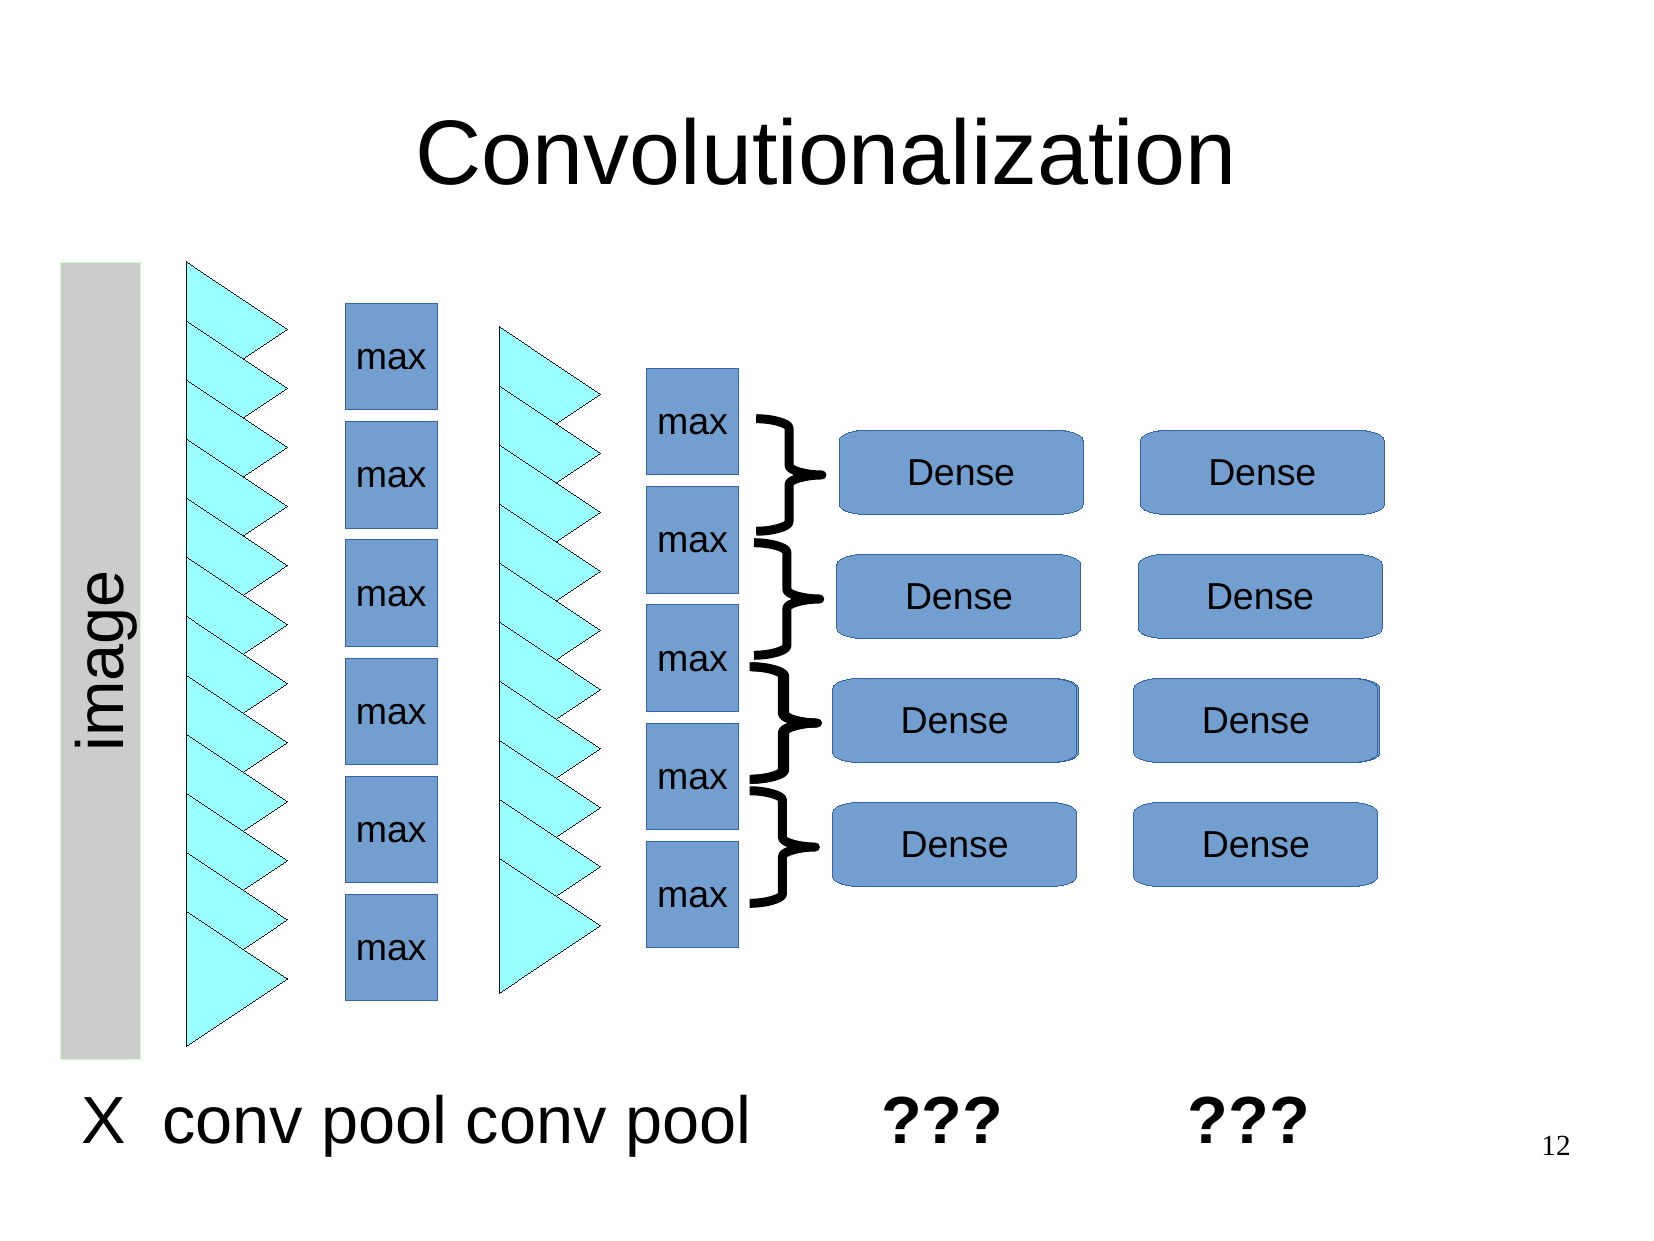

# Convolutionalization
max
max
max
Dense
Dense
max
max
Dense
Dense
max
image
max
Dense
Dense
Dense
Dense
max
max
Dense
Dense
max
max
X conv pool conv pool ??? ???
12